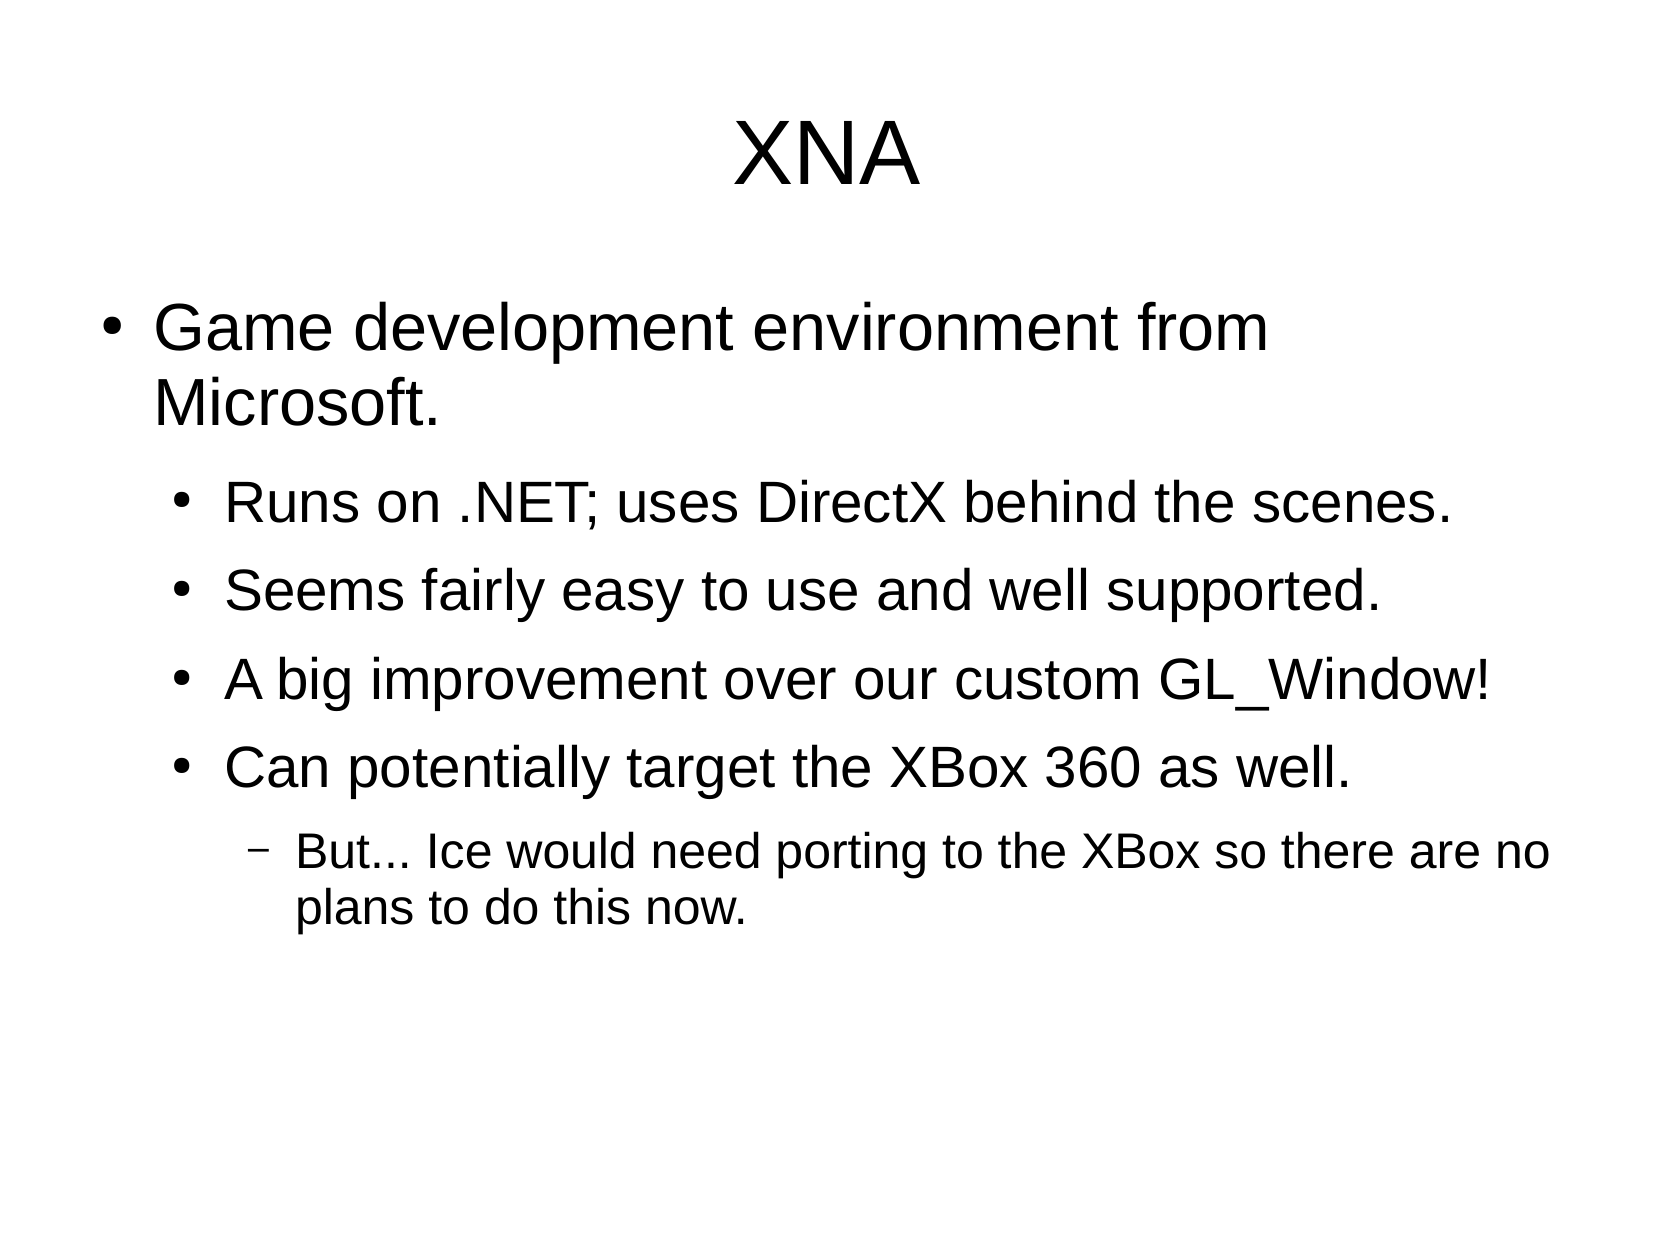

# XNA
Game development environment from Microsoft.
Runs on .NET; uses DirectX behind the scenes.
Seems fairly easy to use and well supported.
A big improvement over our custom GL_Window!
Can potentially target the XBox 360 as well.
But... Ice would need porting to the XBox so there are no plans to do this now.